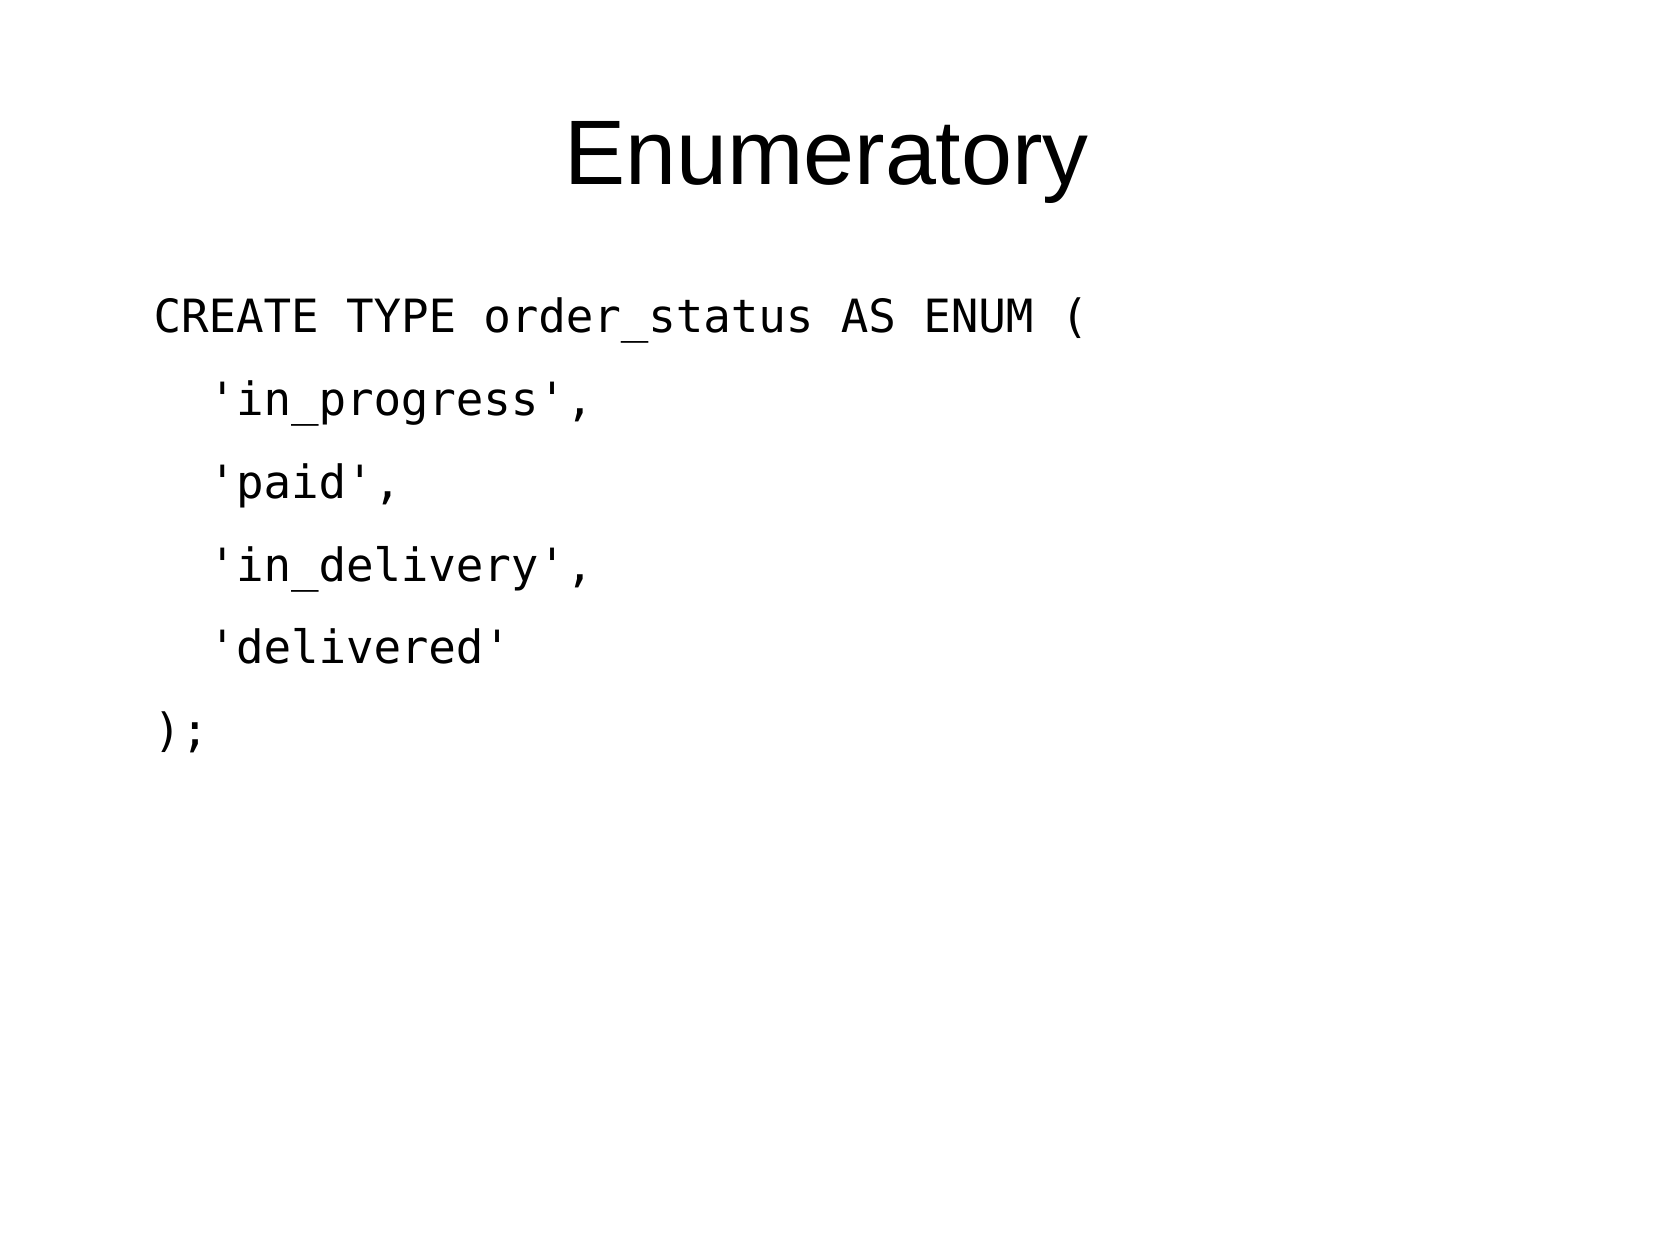

# Enumeratory
CREATE TYPE order_status AS ENUM (
 'in_progress',
 'paid',
 'in_delivery',
 'delivered'
);